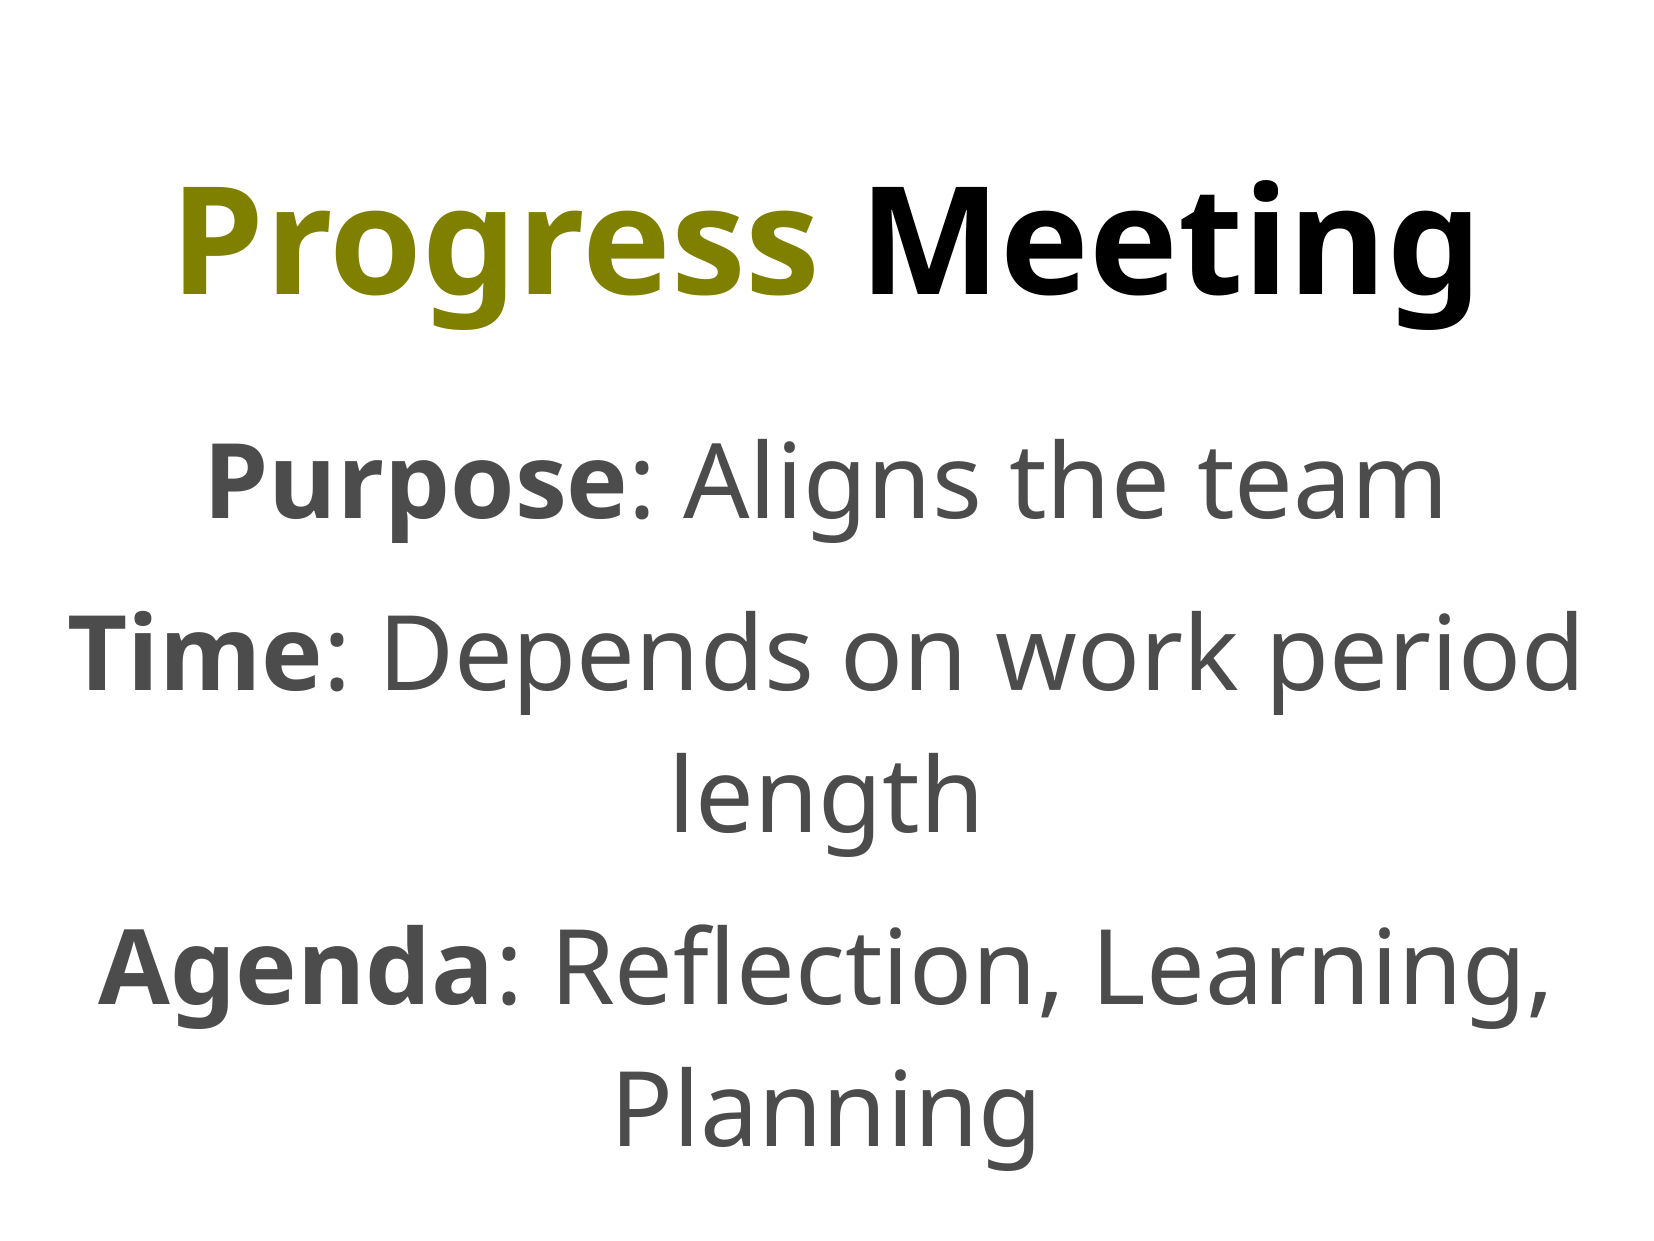

# Progress Meeting
Purpose: Aligns the team
Time: Depends on work period length
Agenda: Reflection, Learning, Planning